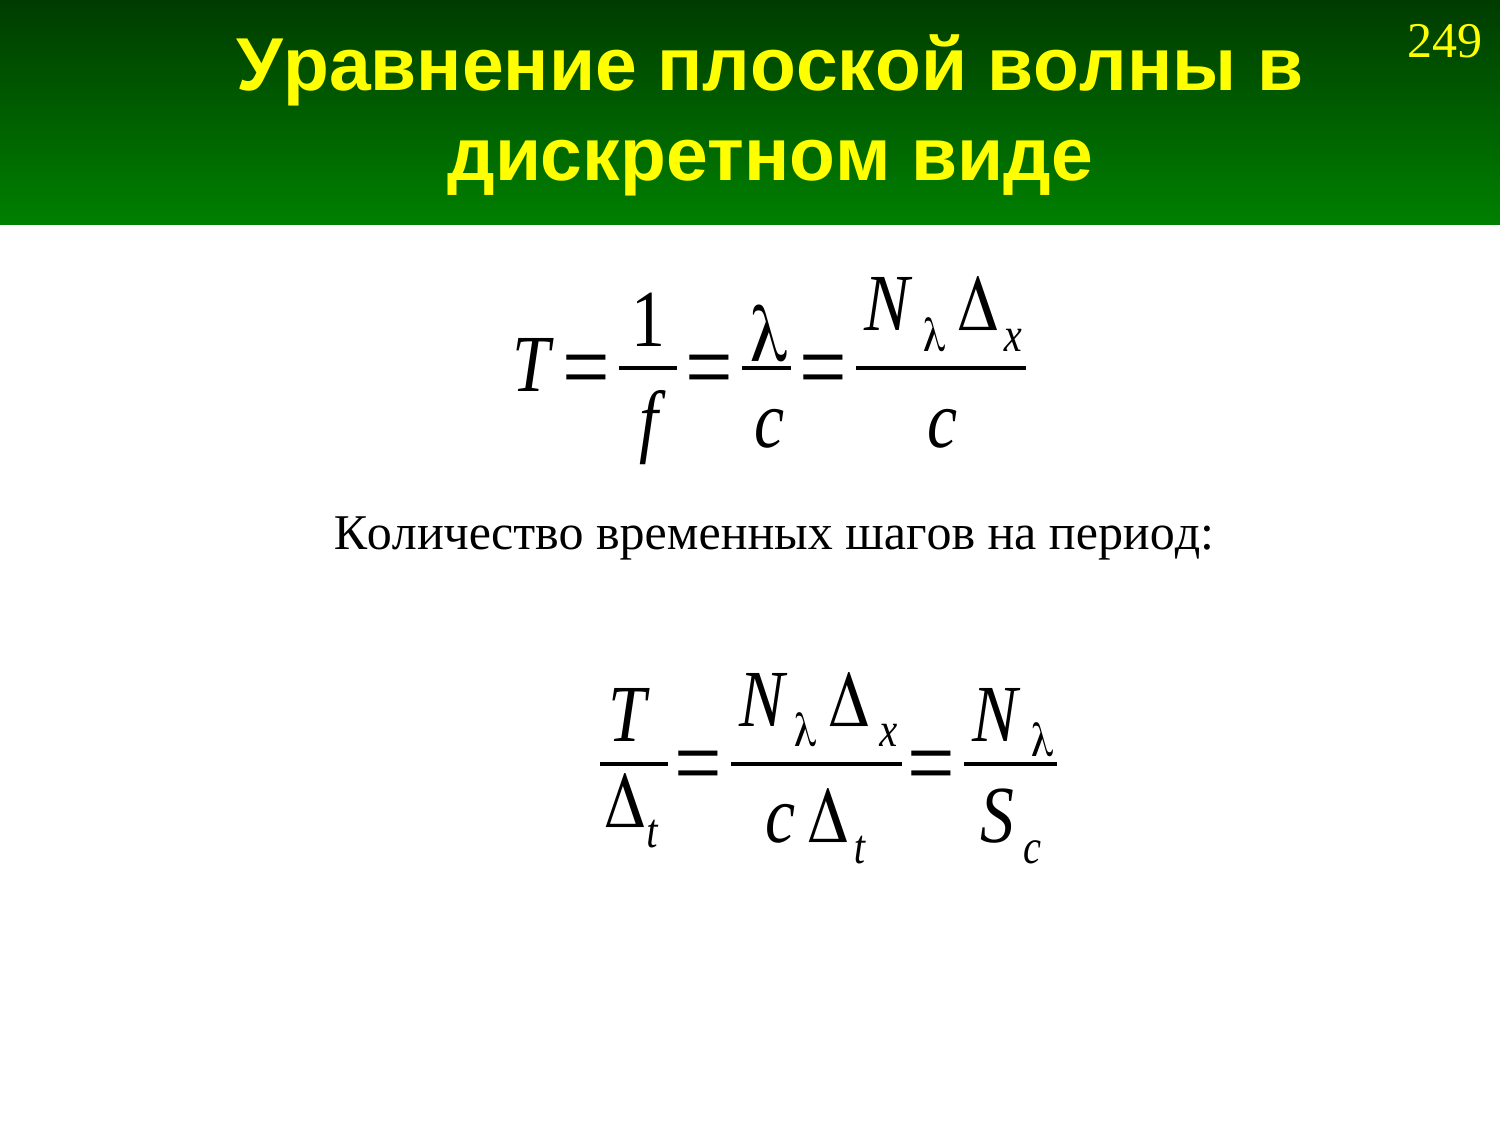

# Уравнение плоской волны в дискретном виде
Количество временных шагов на период: